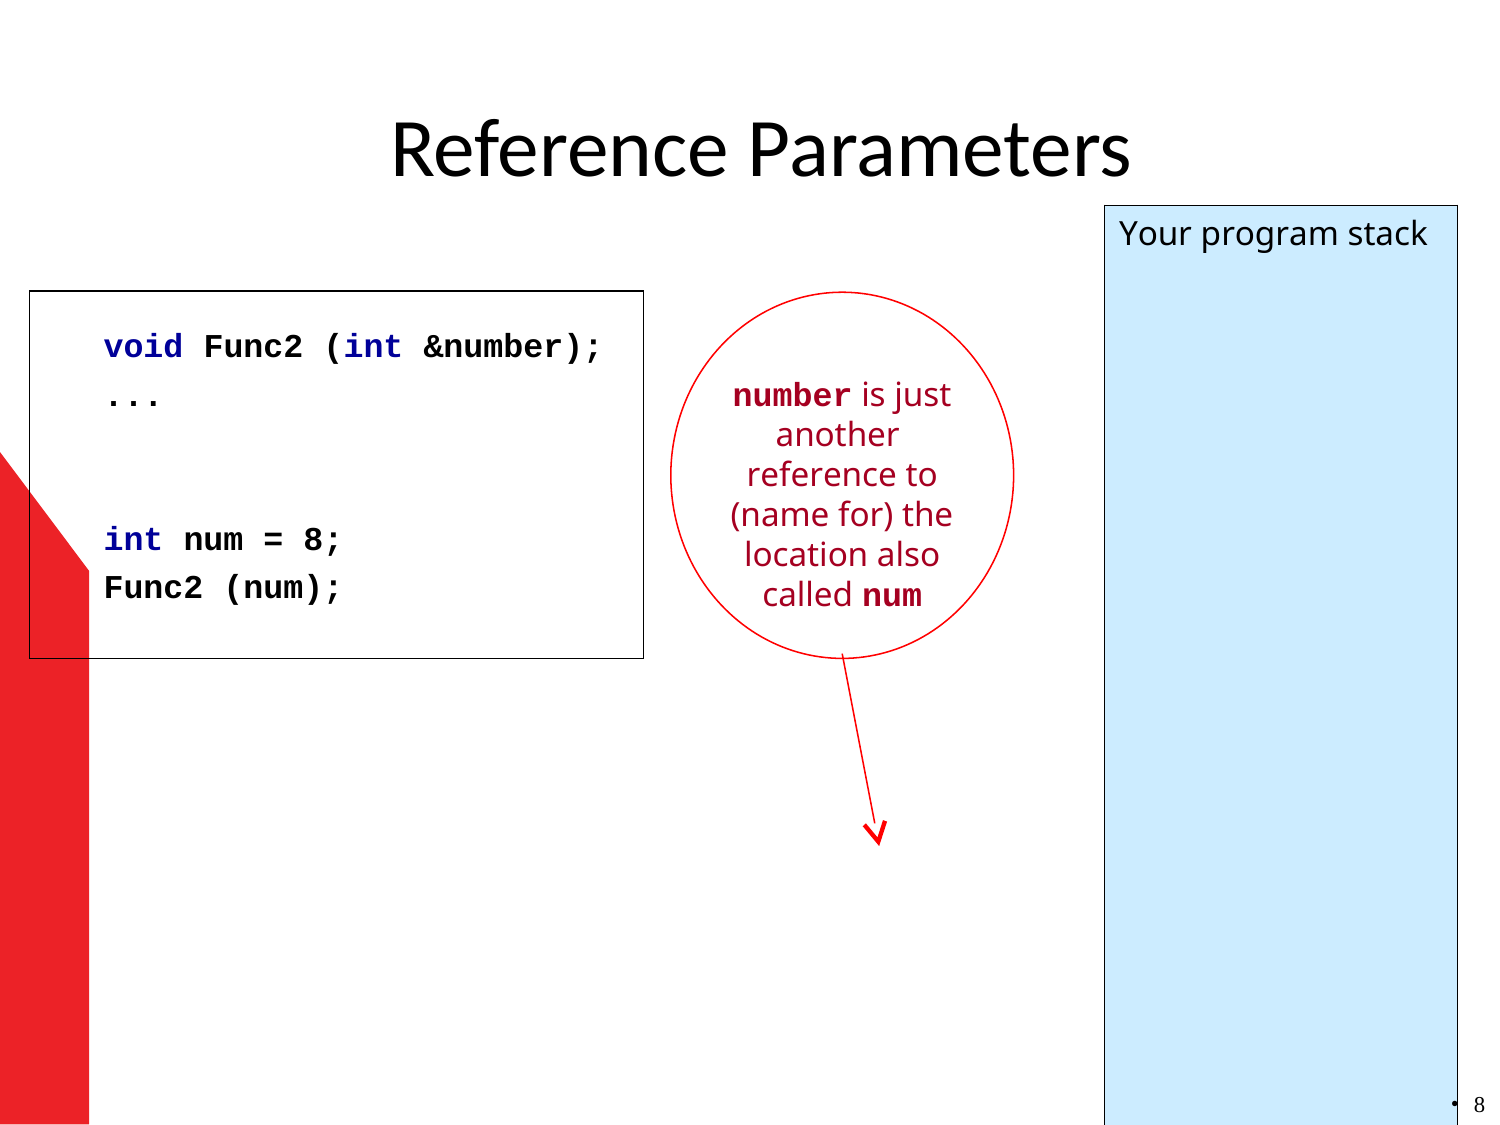

# Reference Parameters
| | | Your program stack |
| --- | --- | --- |
| | | |
| | | |
| | | |
| | | |
| | | |
| | | |
| | | |
| | | |
| | | |
| | | |
| | | Data for Func2 |
| number | num | 8 |
void Func2 (int &number);
...
int num = 8;
Func2 (num);
number is just another reference to (name for) the location also called num